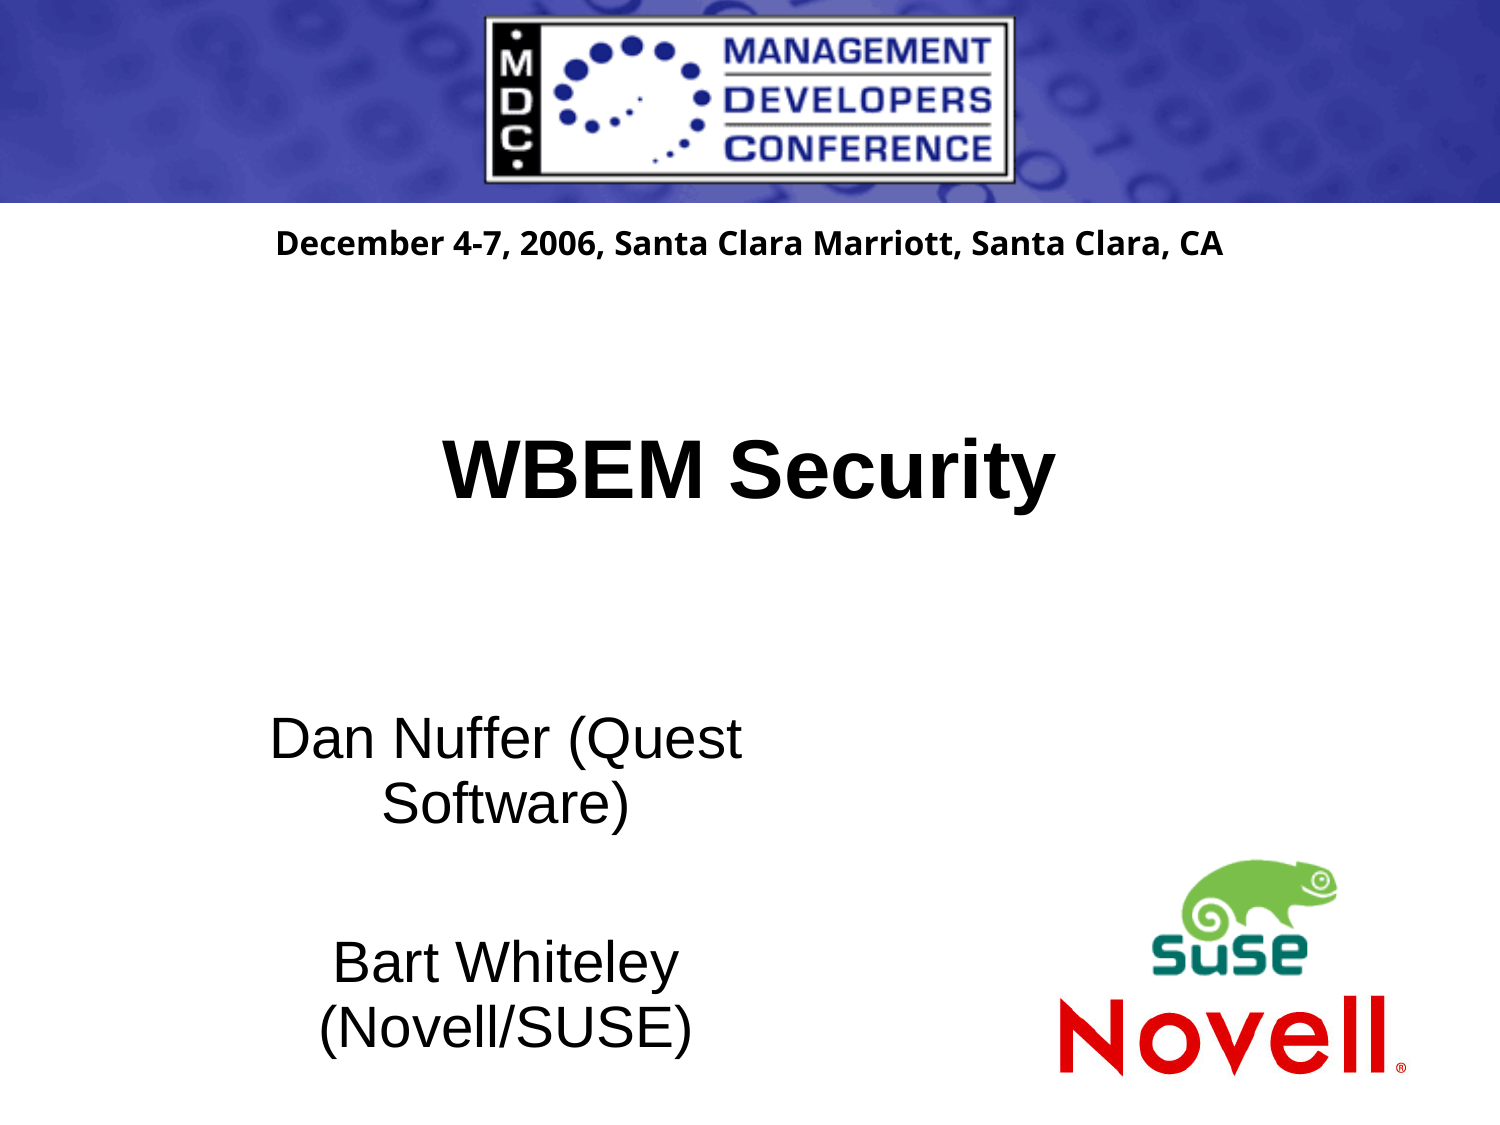

# WBEM Security
Dan Nuffer (Quest Software)
Bart Whiteley (Novell/SUSE)